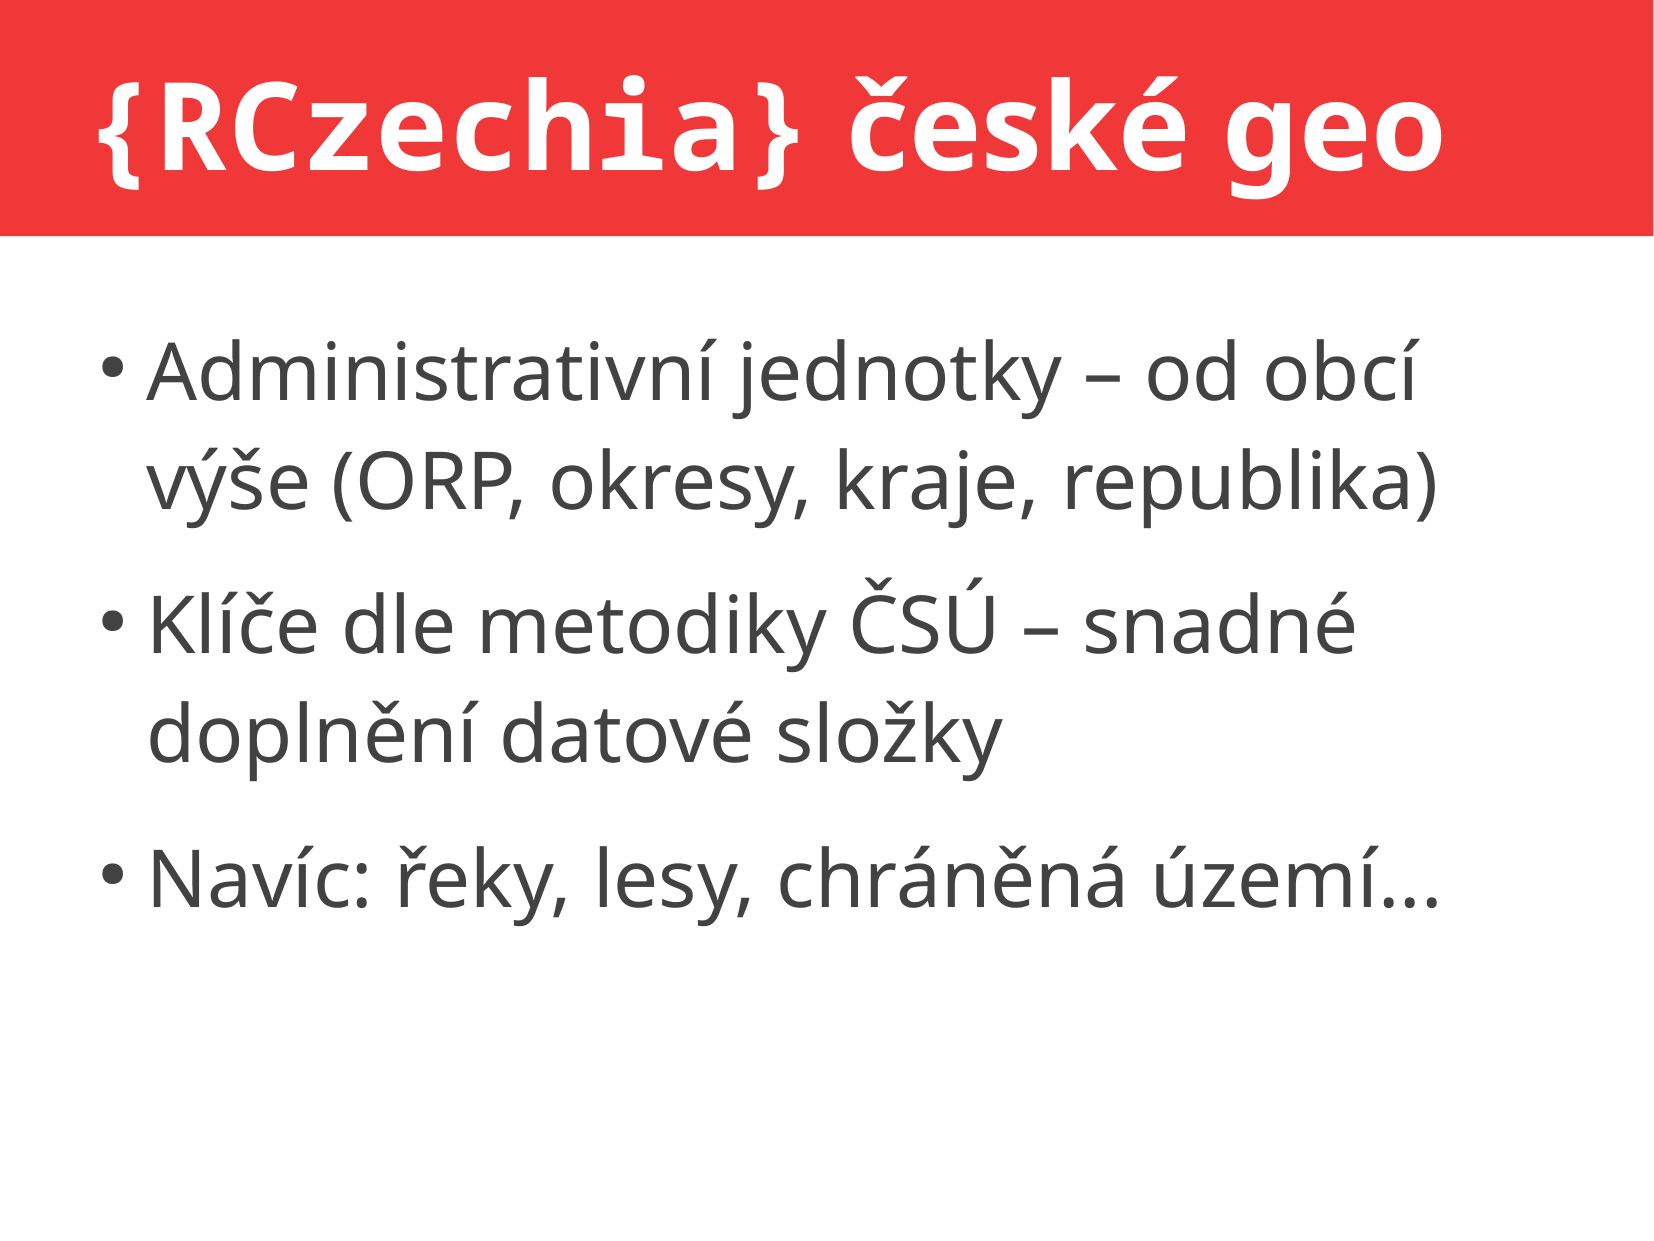

# {RCzechia} české geo
Administrativní jednotky – od obcí výše (ORP, okresy, kraje, republika)
Klíče dle metodiky ČSÚ – snadné doplnění datové složky
Navíc: řeky, lesy, chráněná území...